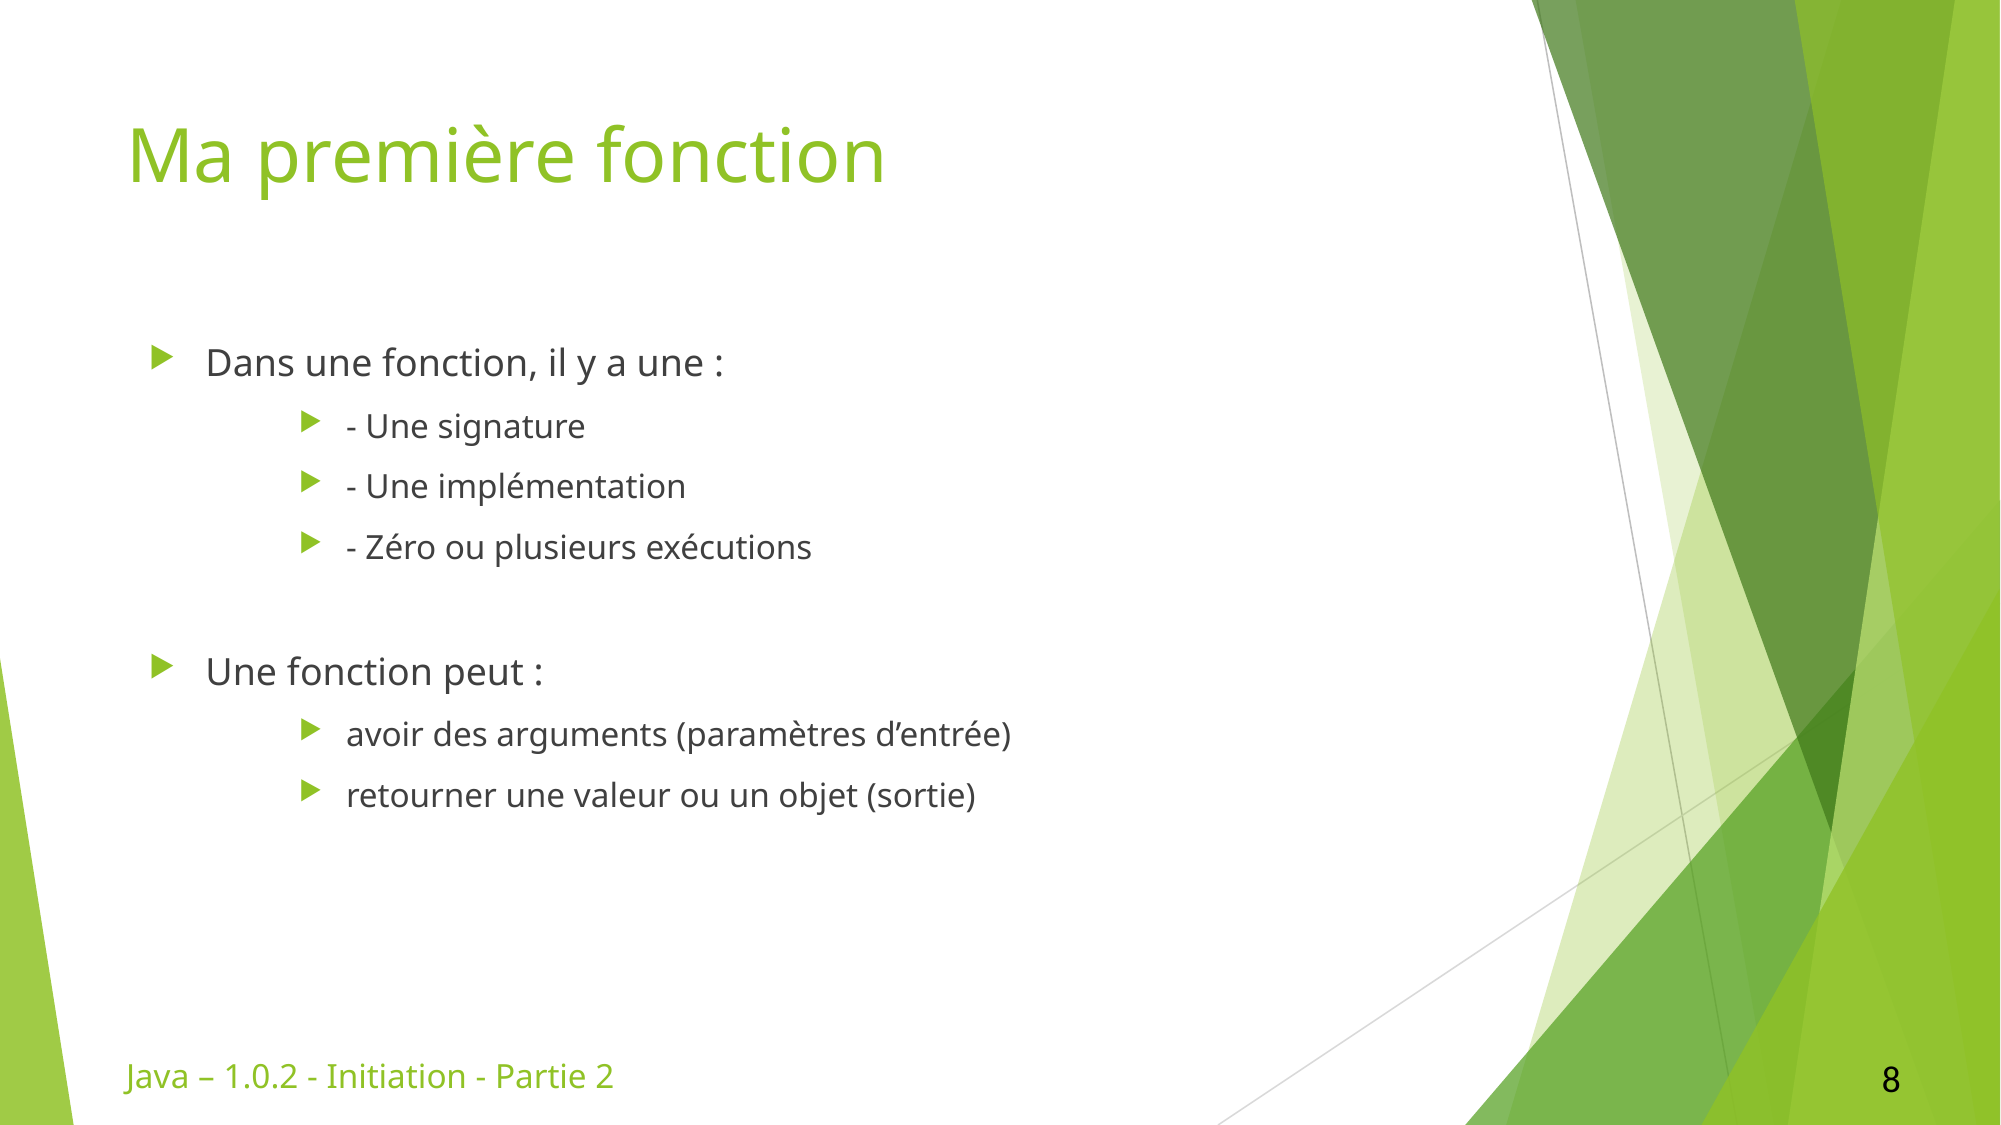

# Ma première fonction
Dans une fonction, il y a une :
- Une signature
- Une implémentation
- Zéro ou plusieurs exécutions
Une fonction peut :
avoir des arguments (paramètres d’entrée)
retourner une valeur ou un objet (sortie)
Java – 1.0.2 - Initiation - Partie 2